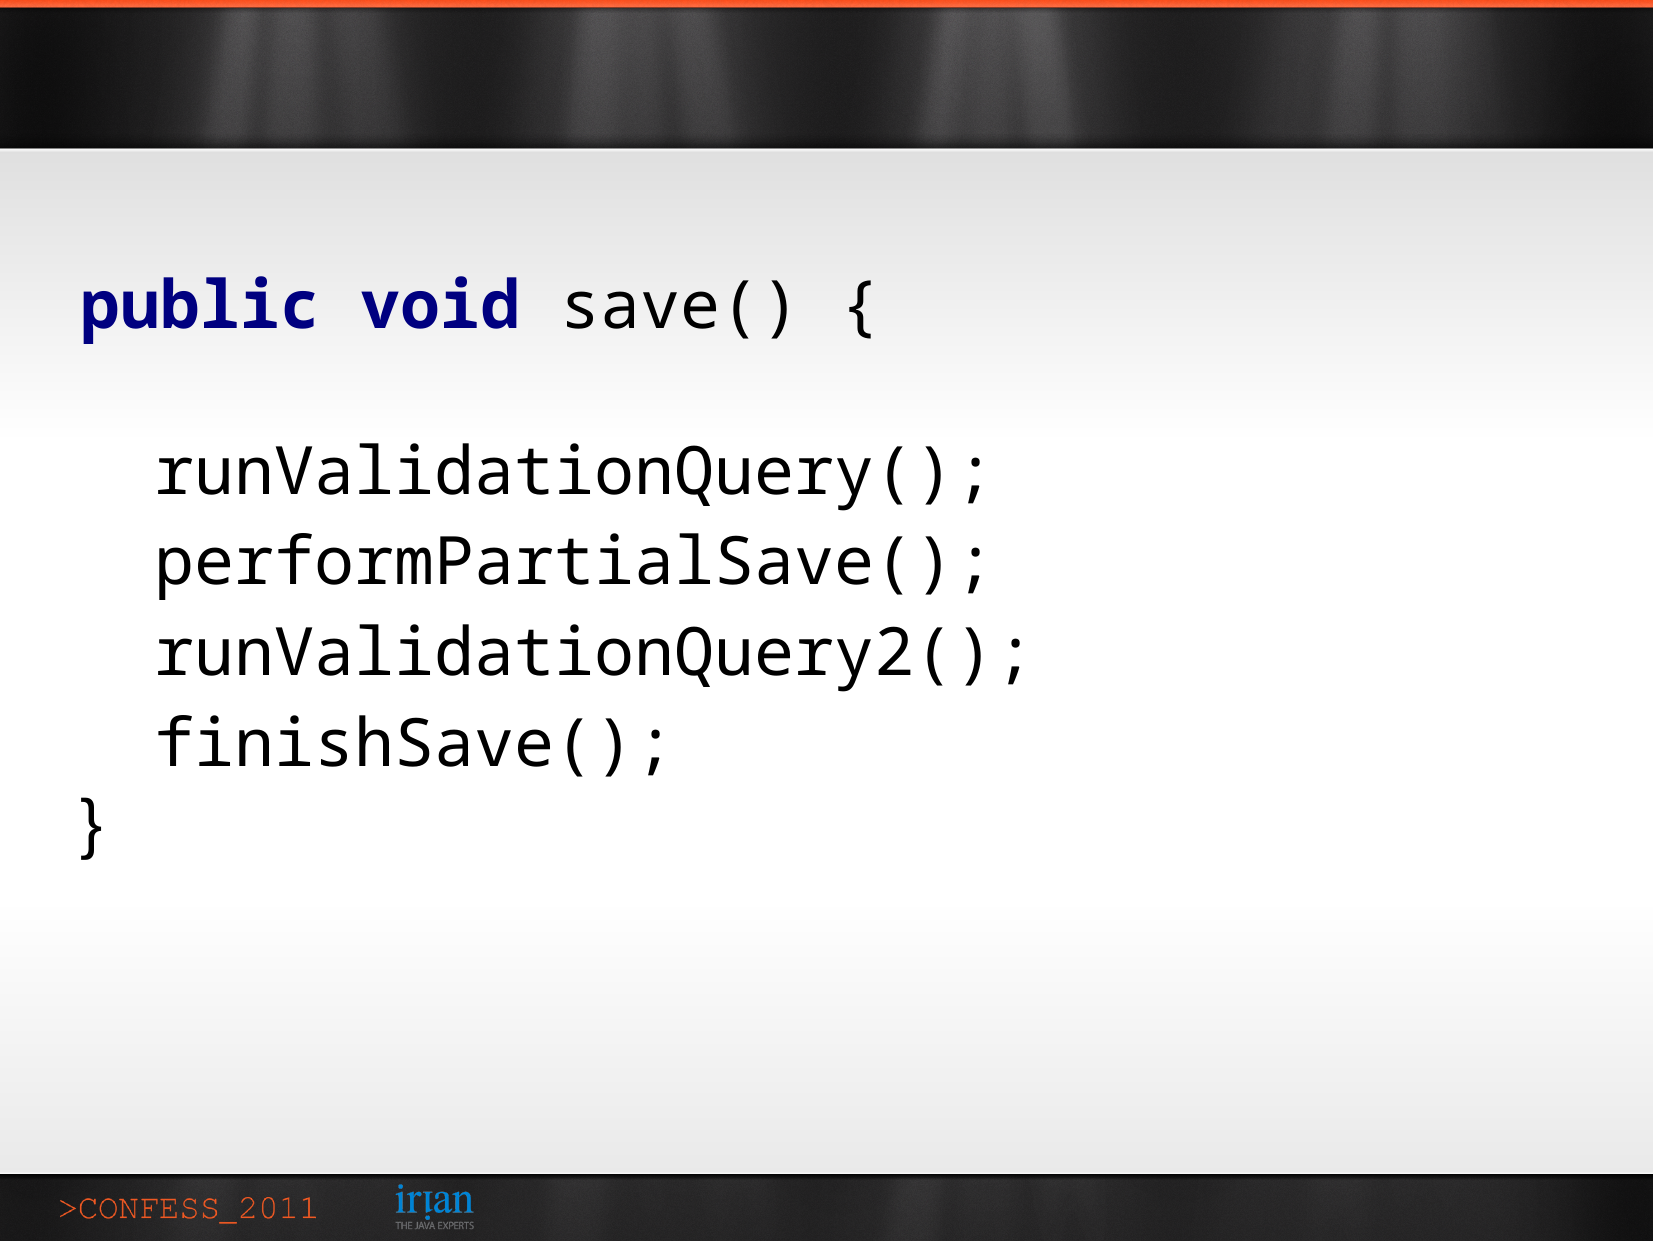

# public void save() {
 runValidationQuery();
 performPartialSave();
 runValidationQuery2();
 finishSave();
}